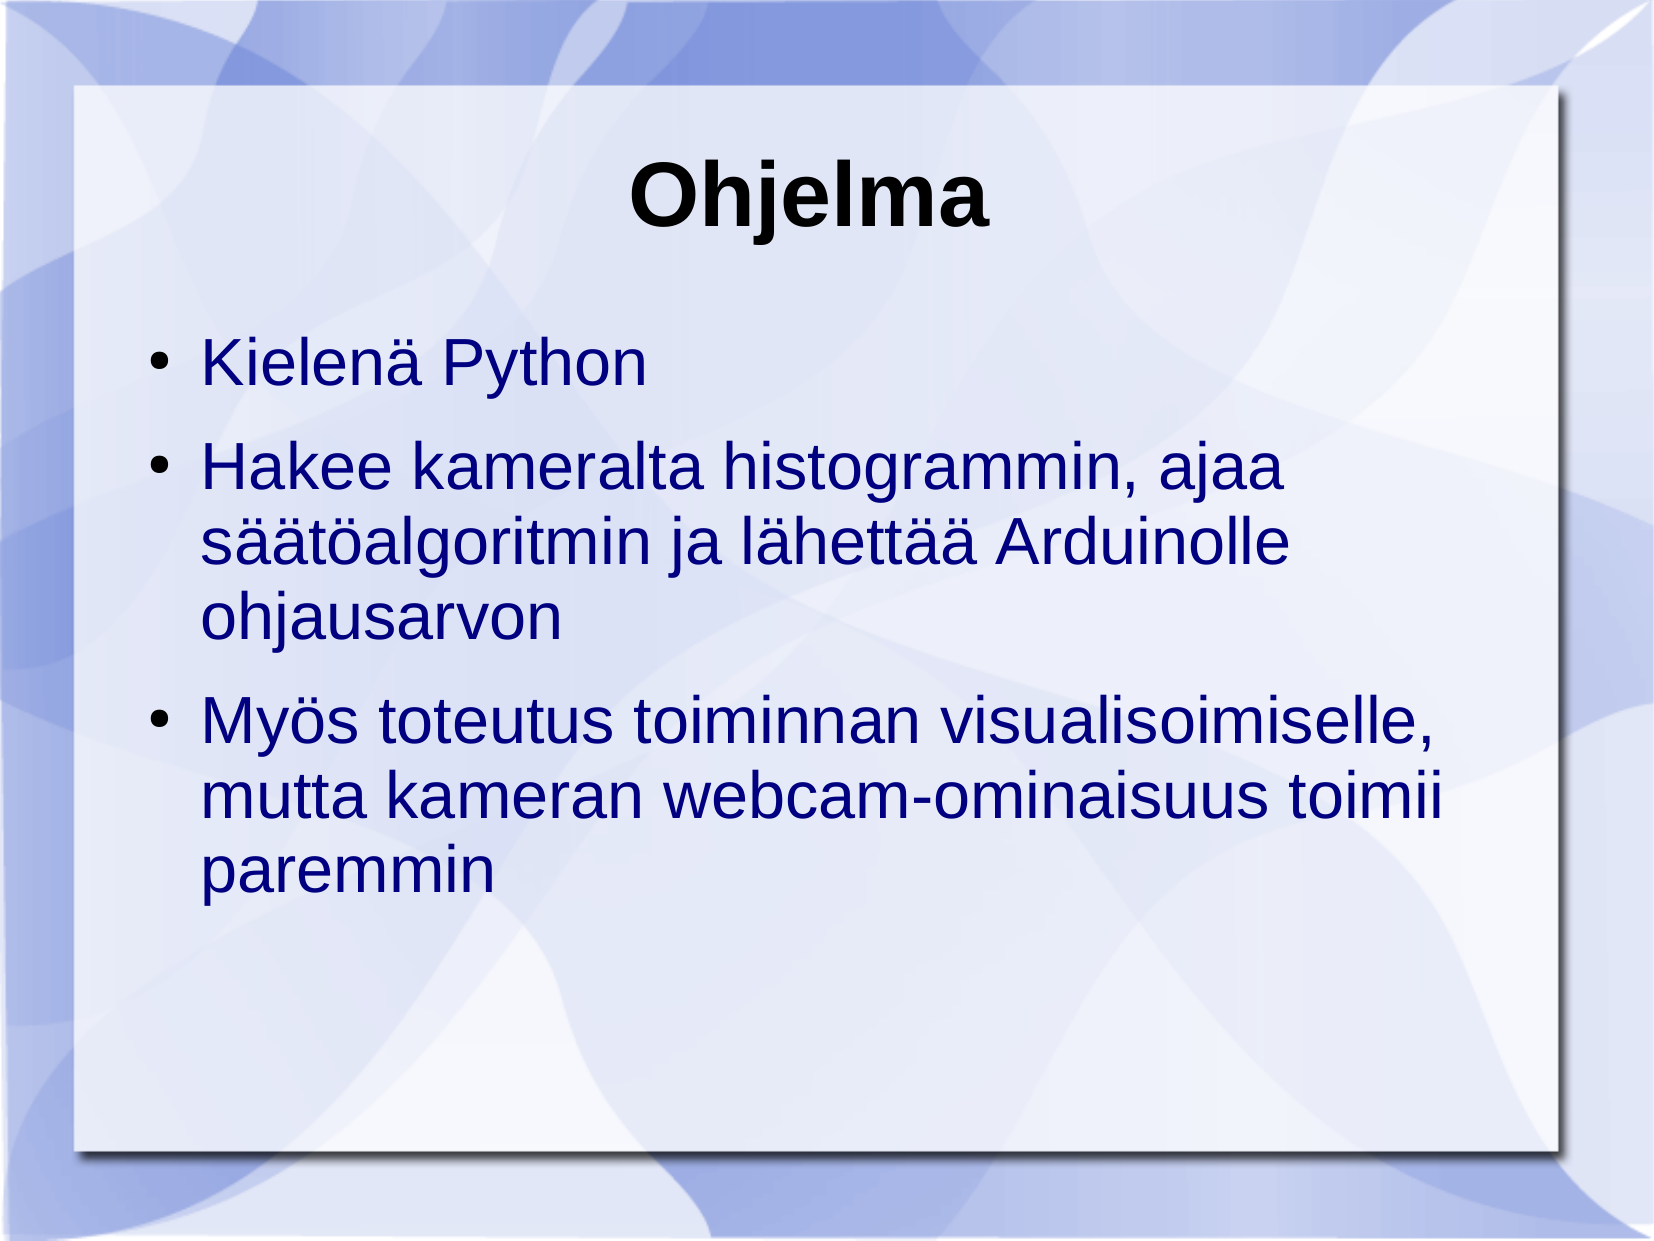

# Ohjelma
Kielenä Python
Hakee kameralta histogrammin, ajaa säätöalgoritmin ja lähettää Arduinolle ohjausarvon
Myös toteutus toiminnan visualisoimiselle, mutta kameran webcam-ominaisuus toimii paremmin